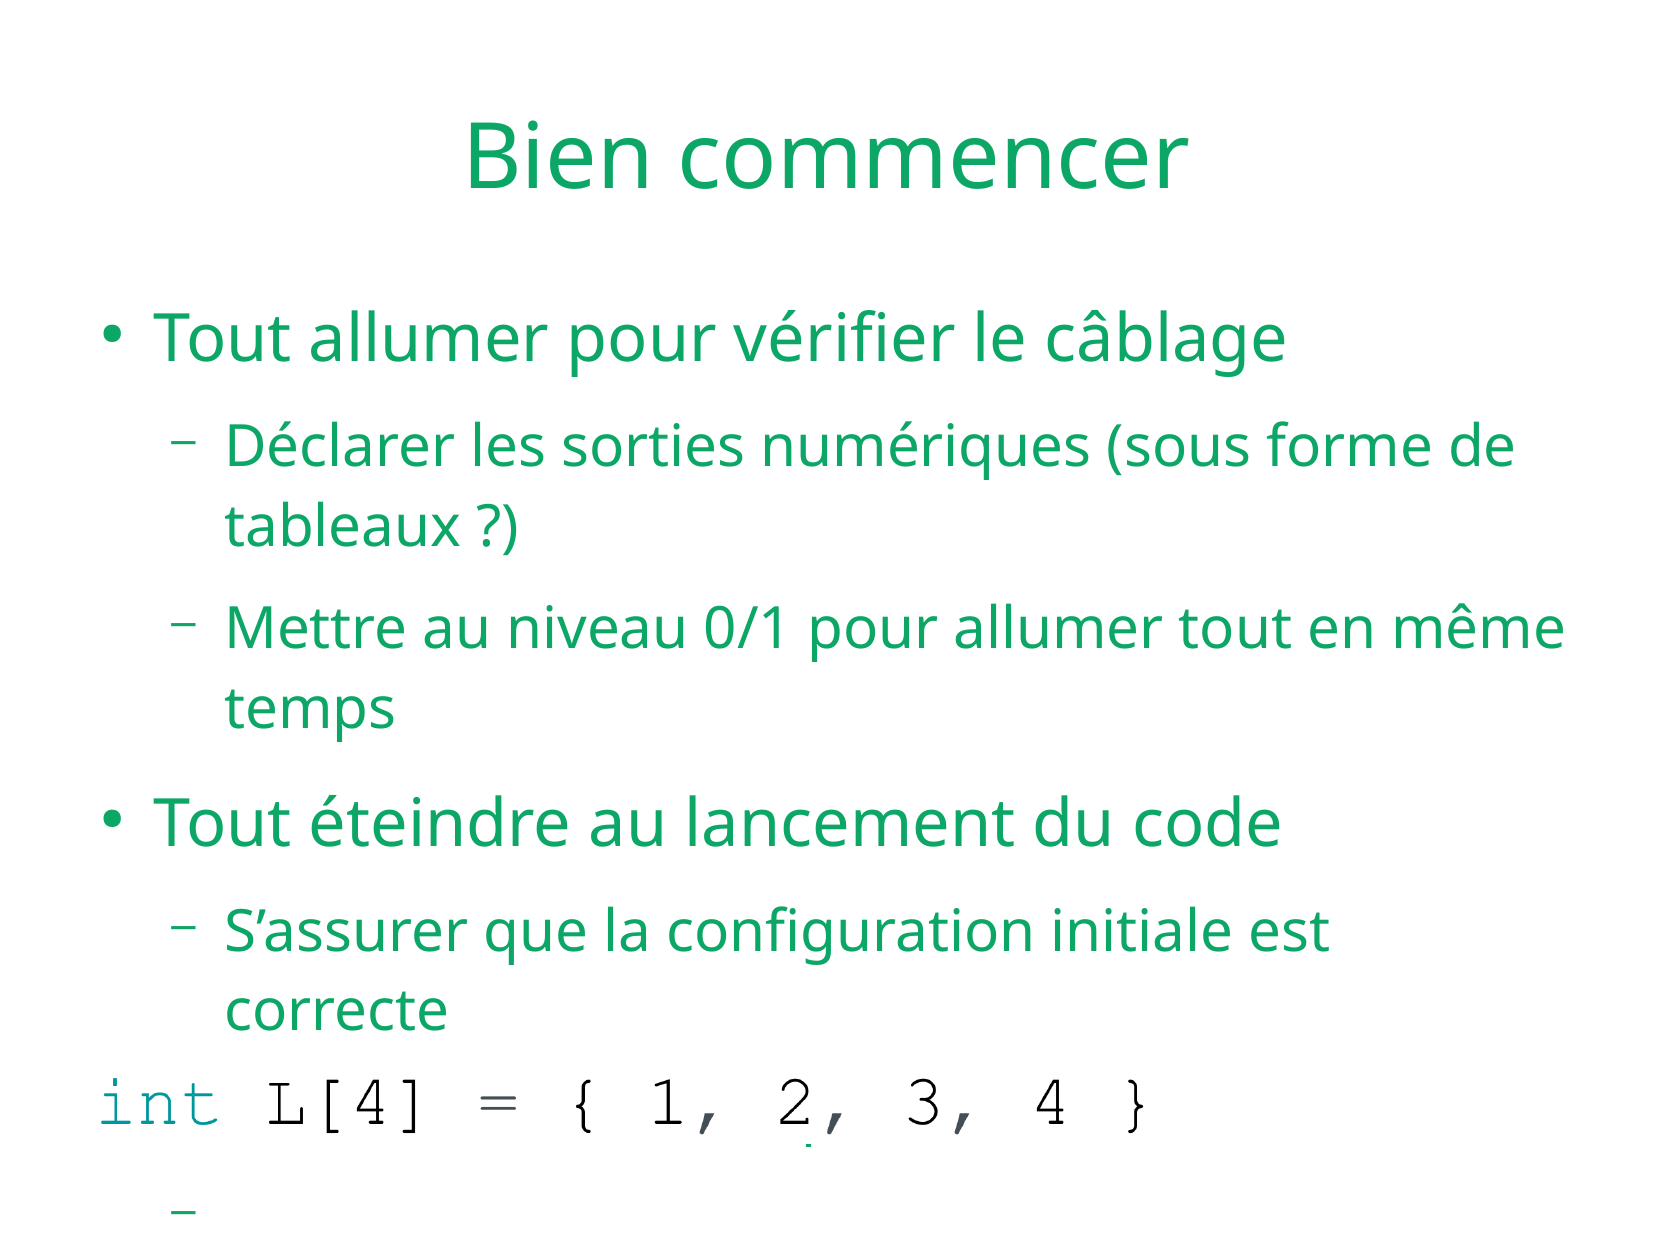

# Bien commencer
Tout allumer pour vérifier le câblage
Déclarer les sorties numériques (sous forme de tableaux ?)
Mettre au niveau 0/1 pour allumer tout en même temps
Tout éteindre au lancement du code
S’assurer que la configuration initiale est correcte
Dans la fonction setup
Syntaxe tableau, longueur 4, valeurs 1, 2, 3 et 4:
int L[4] = { 1, 2, 3, 4 };